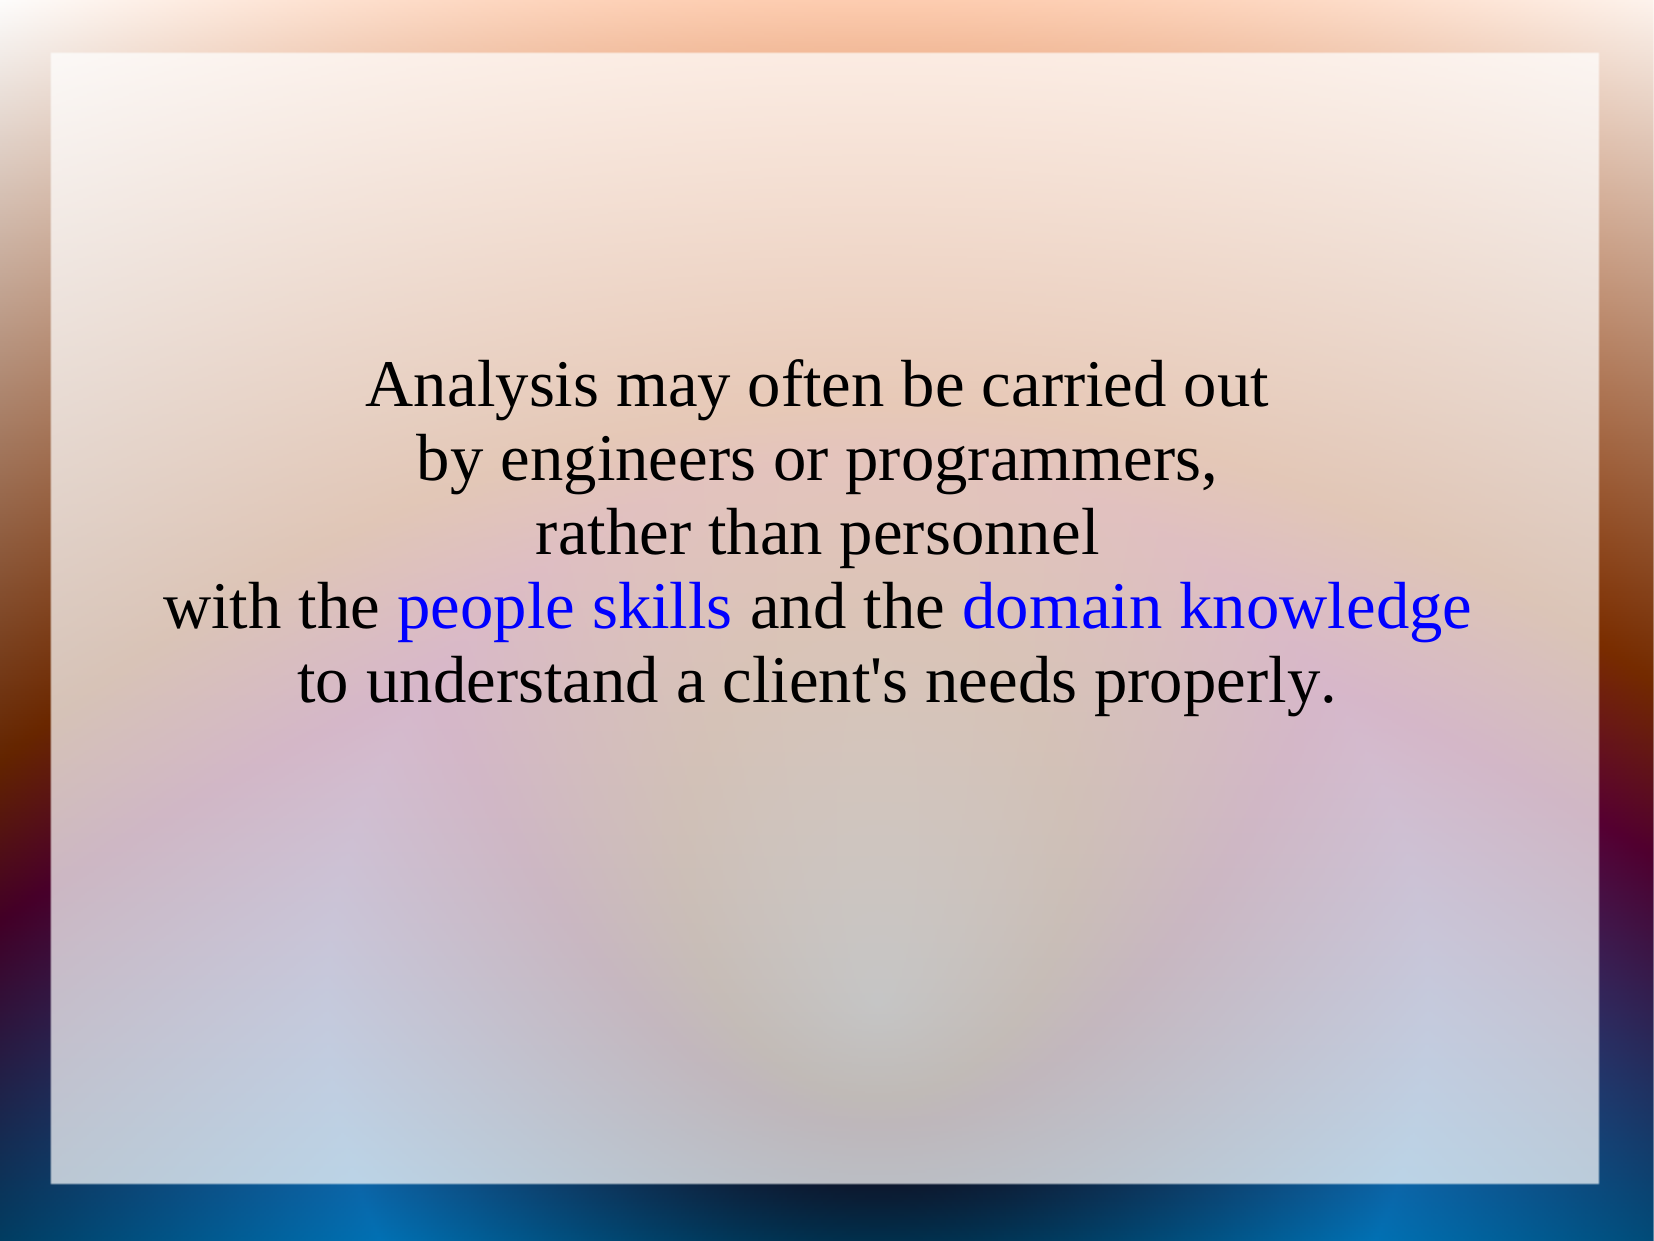

# Analysis may often be carried out
by engineers or programmers,
rather than personnel
with the people skills and the domain knowledge
to understand a client's needs properly.